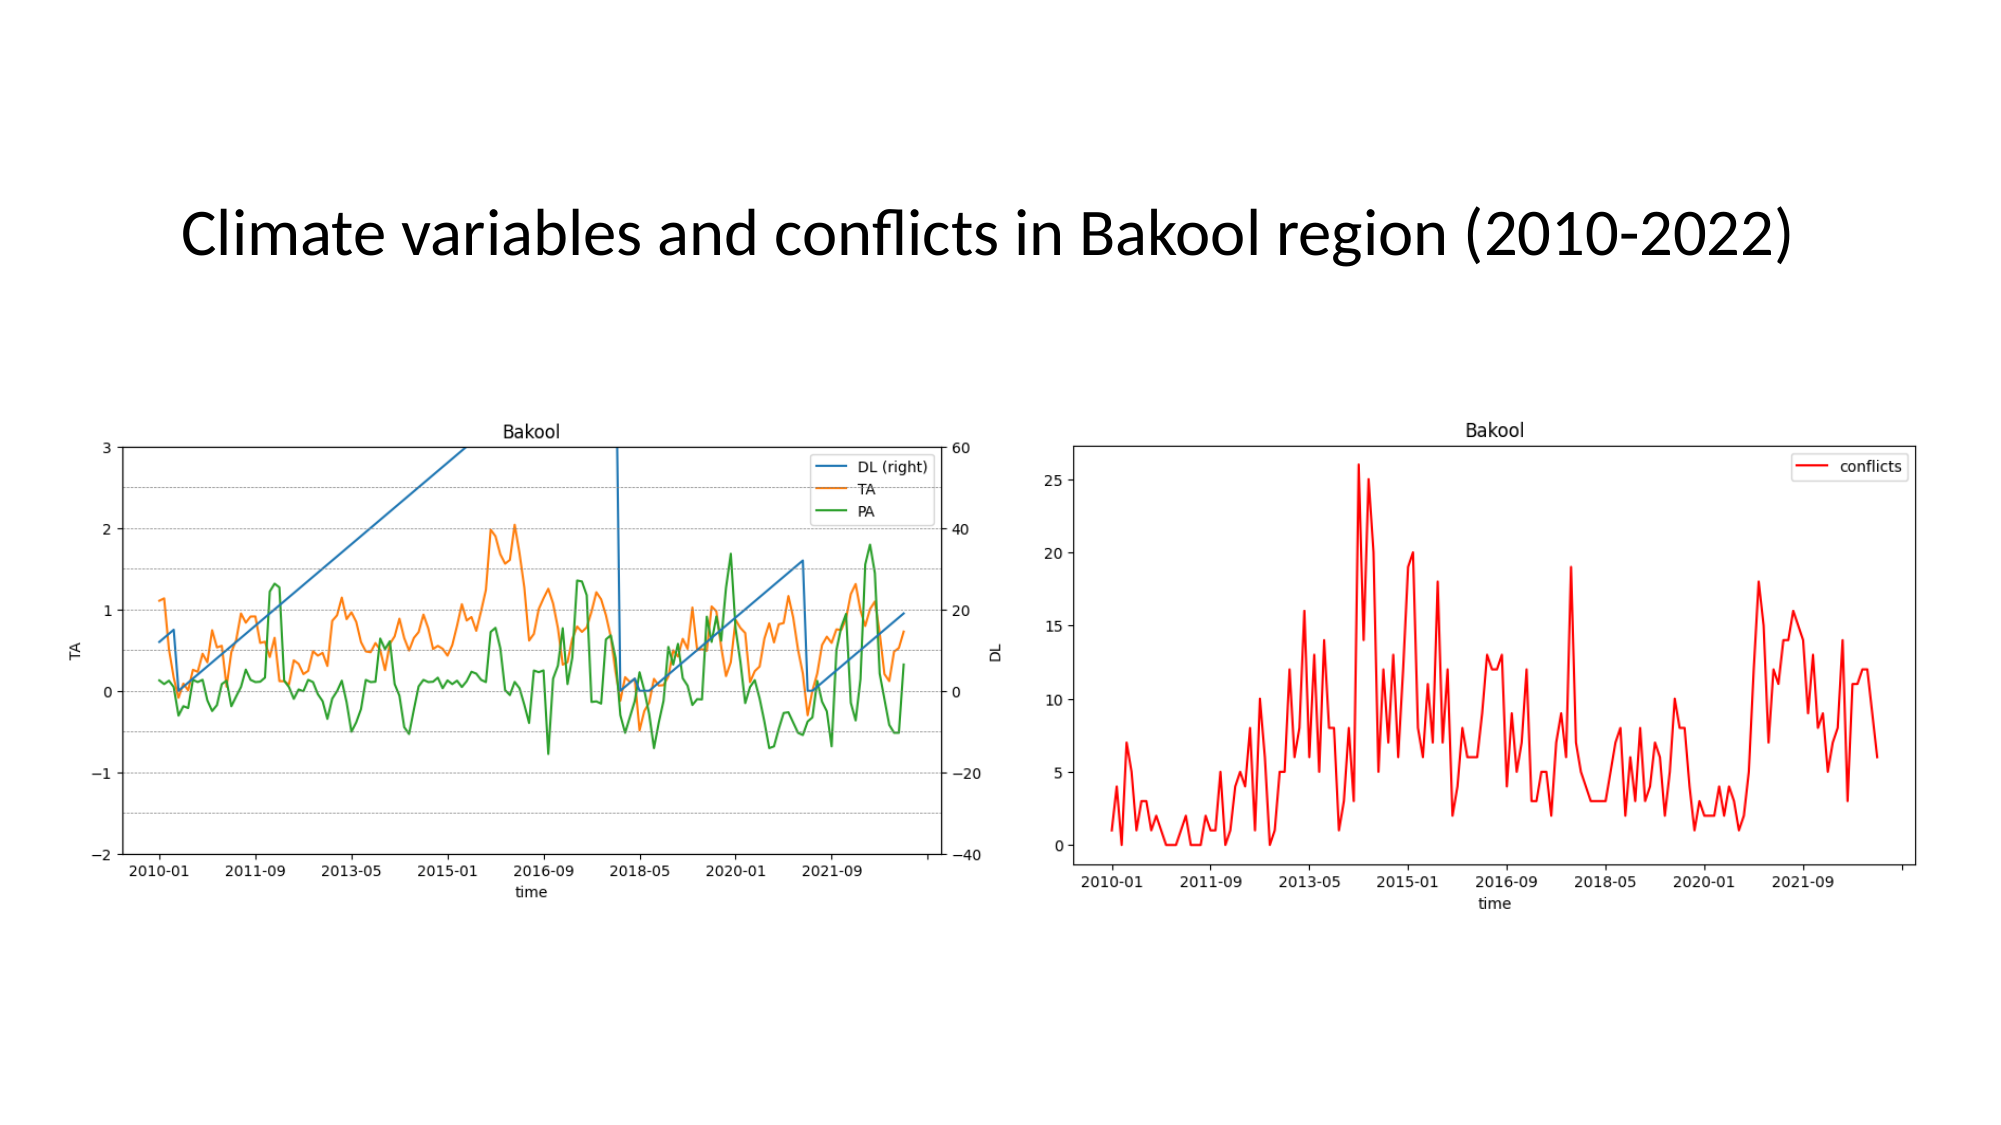

Climate variables and conflicts in Bakool region (2010-2022)